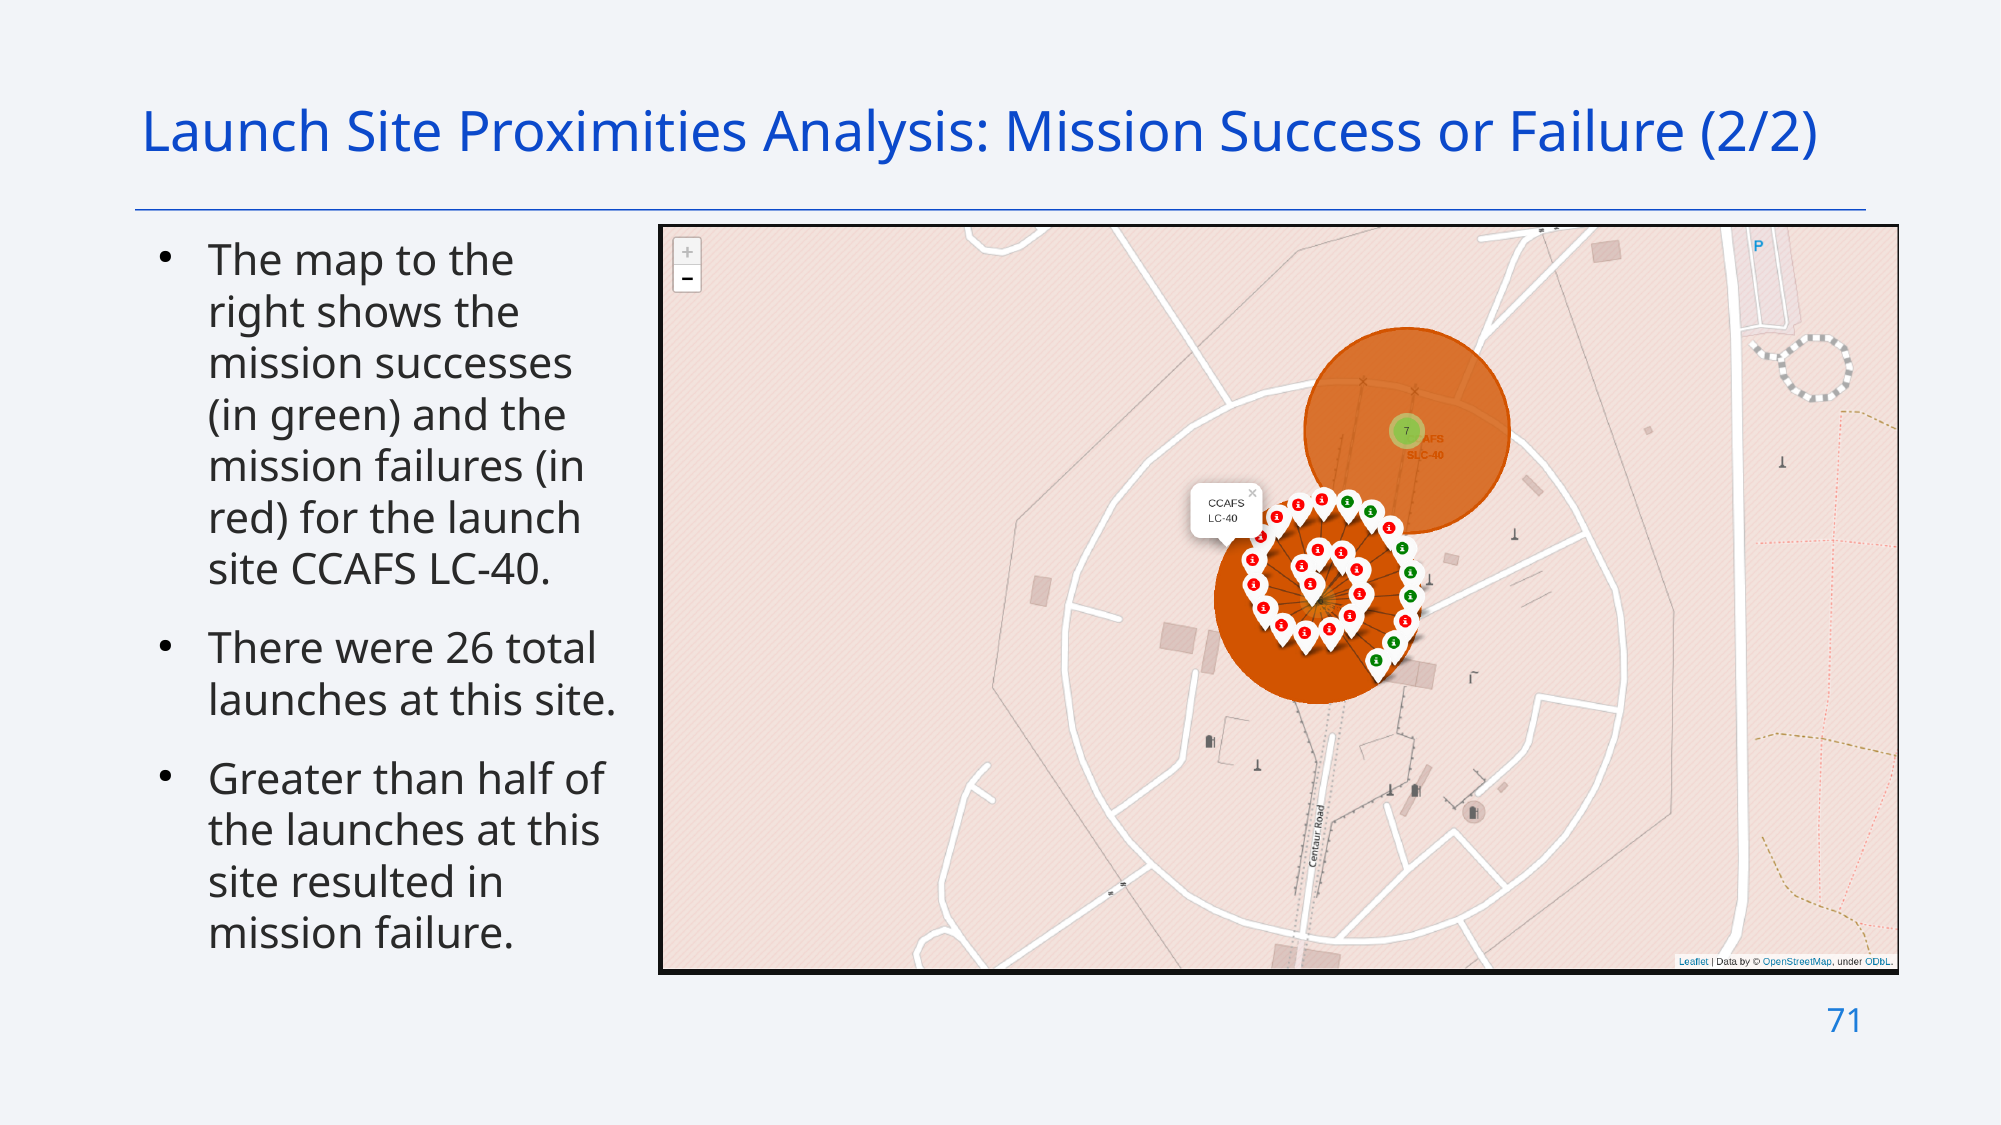

Launch Site Proximities Analysis: Mission Success or Failure (2/2)
# The map to the right shows the mission successes (in green) and the mission failures (in red) for the launch site CCAFS LC-40.
There were 26 total launches at this site.
Greater than half of the launches at this site resulted in mission failure.
71